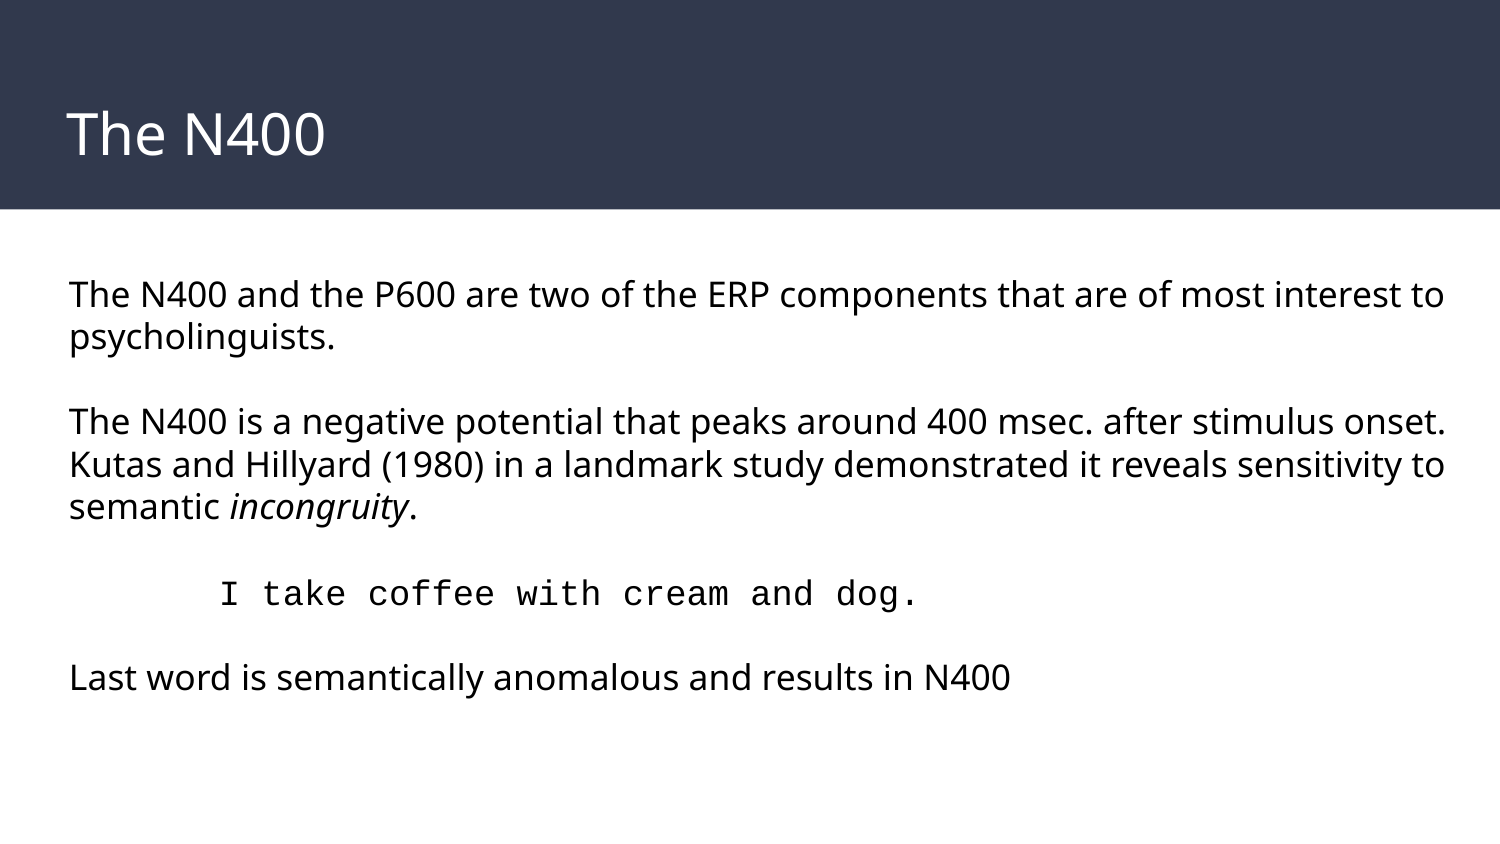

# The N400
The N400 and the P600 are two of the ERP components that are of most interest to psycholinguists.
The N400 is a negative potential that peaks around 400 msec. after stimulus onset.
Kutas and Hillyard (1980) in a landmark study demonstrated it reveals sensitivity to semantic incongruity.
I take coffee with cream and dog.
Last word is semantically anomalous and results in N400